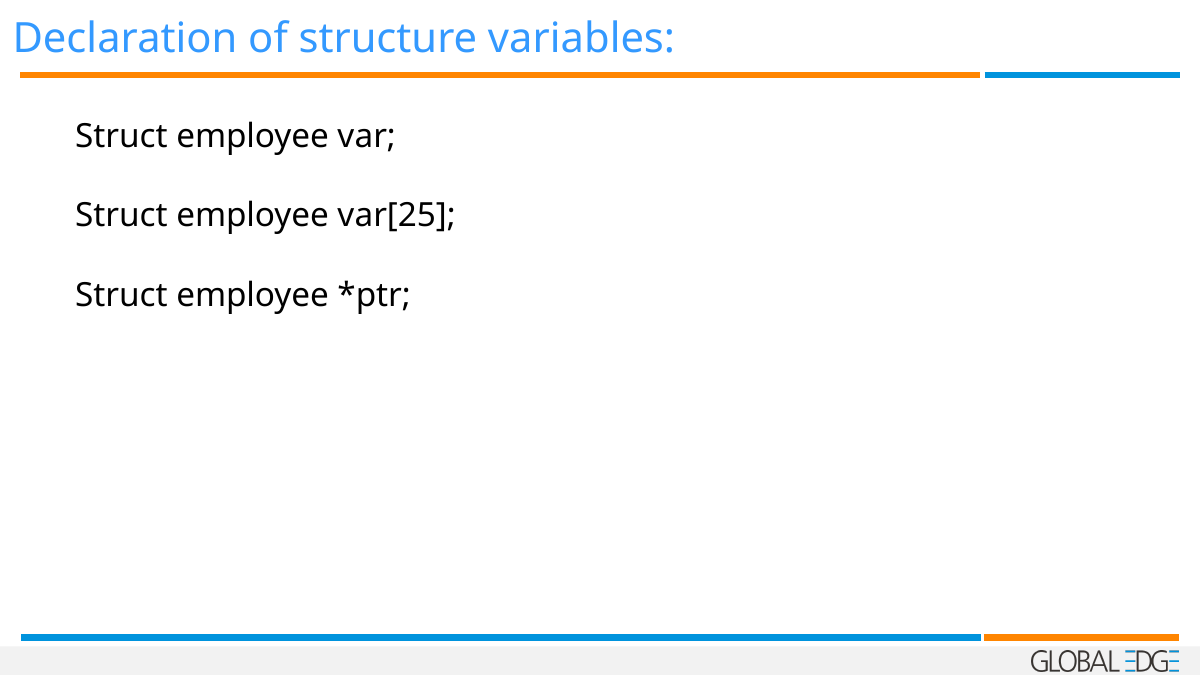

# Declaration of structure variables:
Struct employee var;
Struct employee var[25];
Struct employee *ptr;